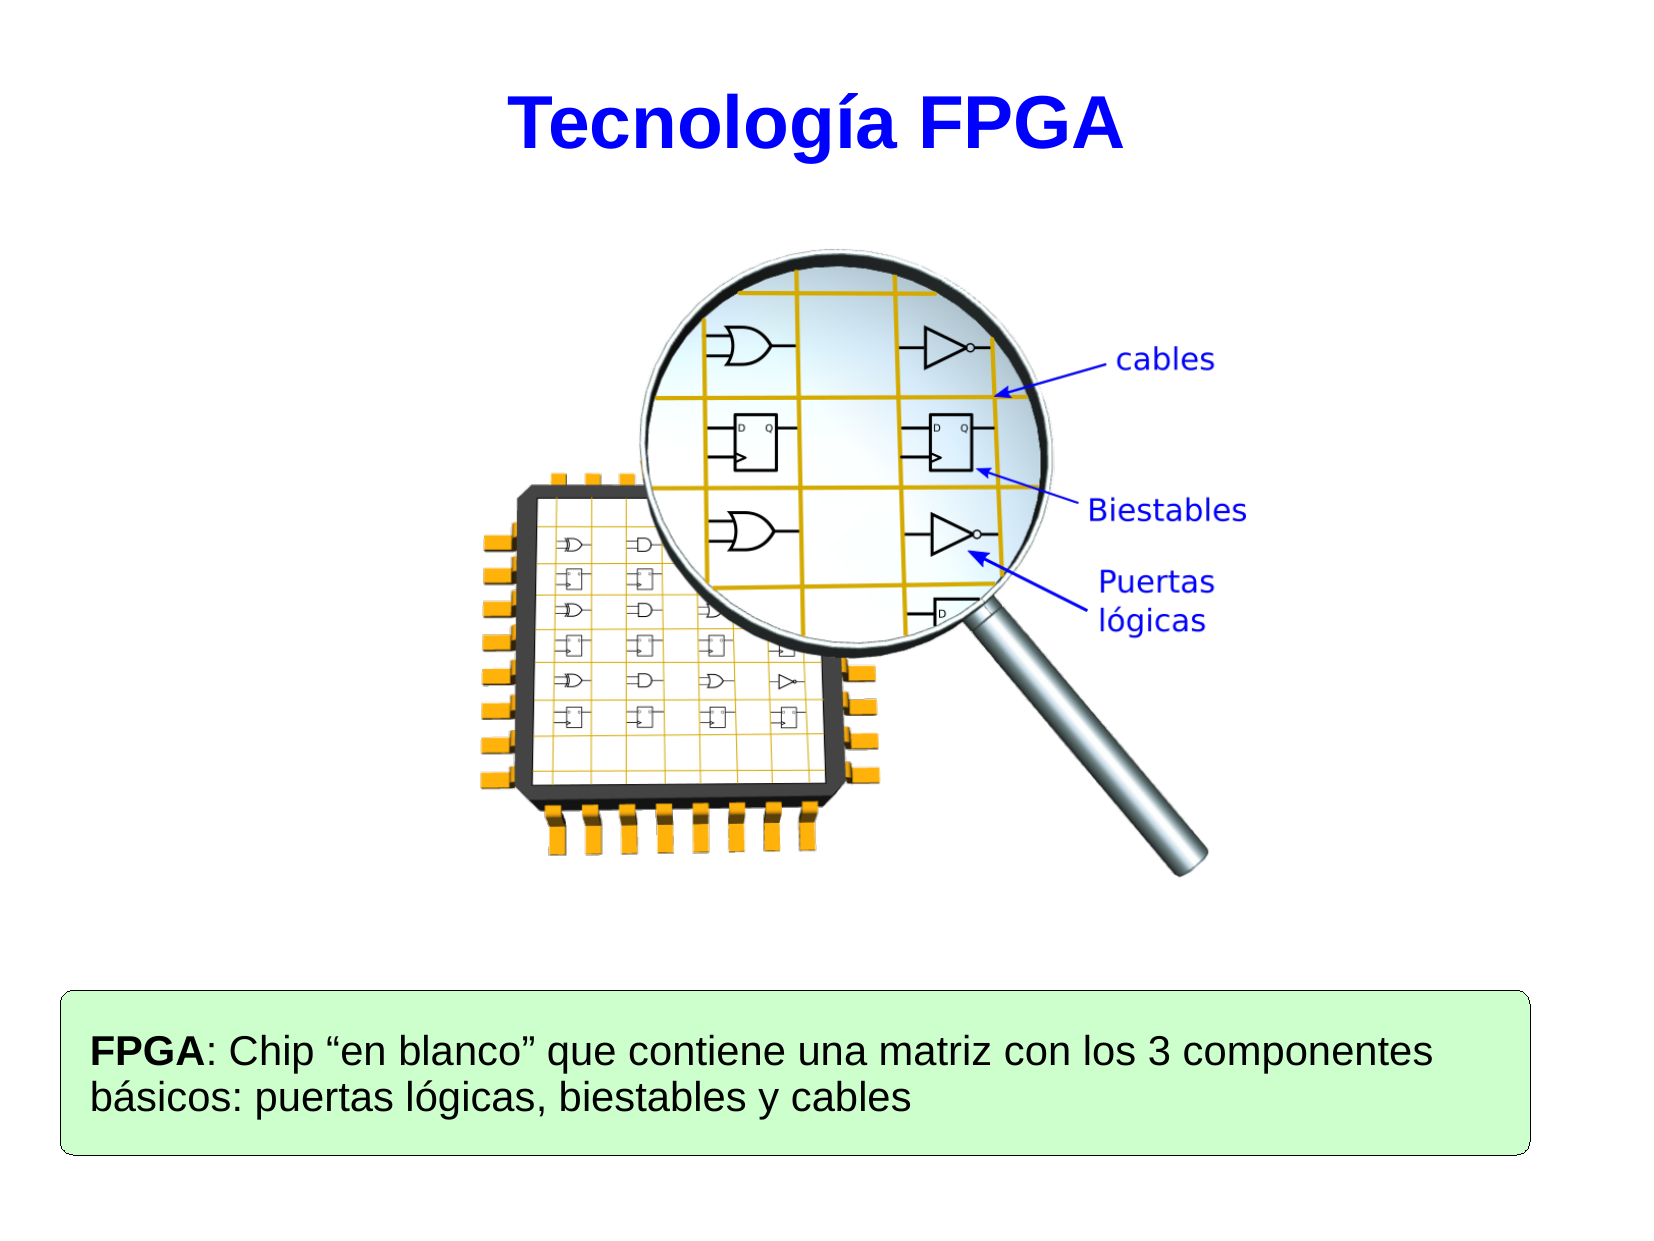

Tecnología FPGA
FPGA: Chip “en blanco” que contiene una matriz con los 3 componentes básicos: puertas lógicas, biestables y cables